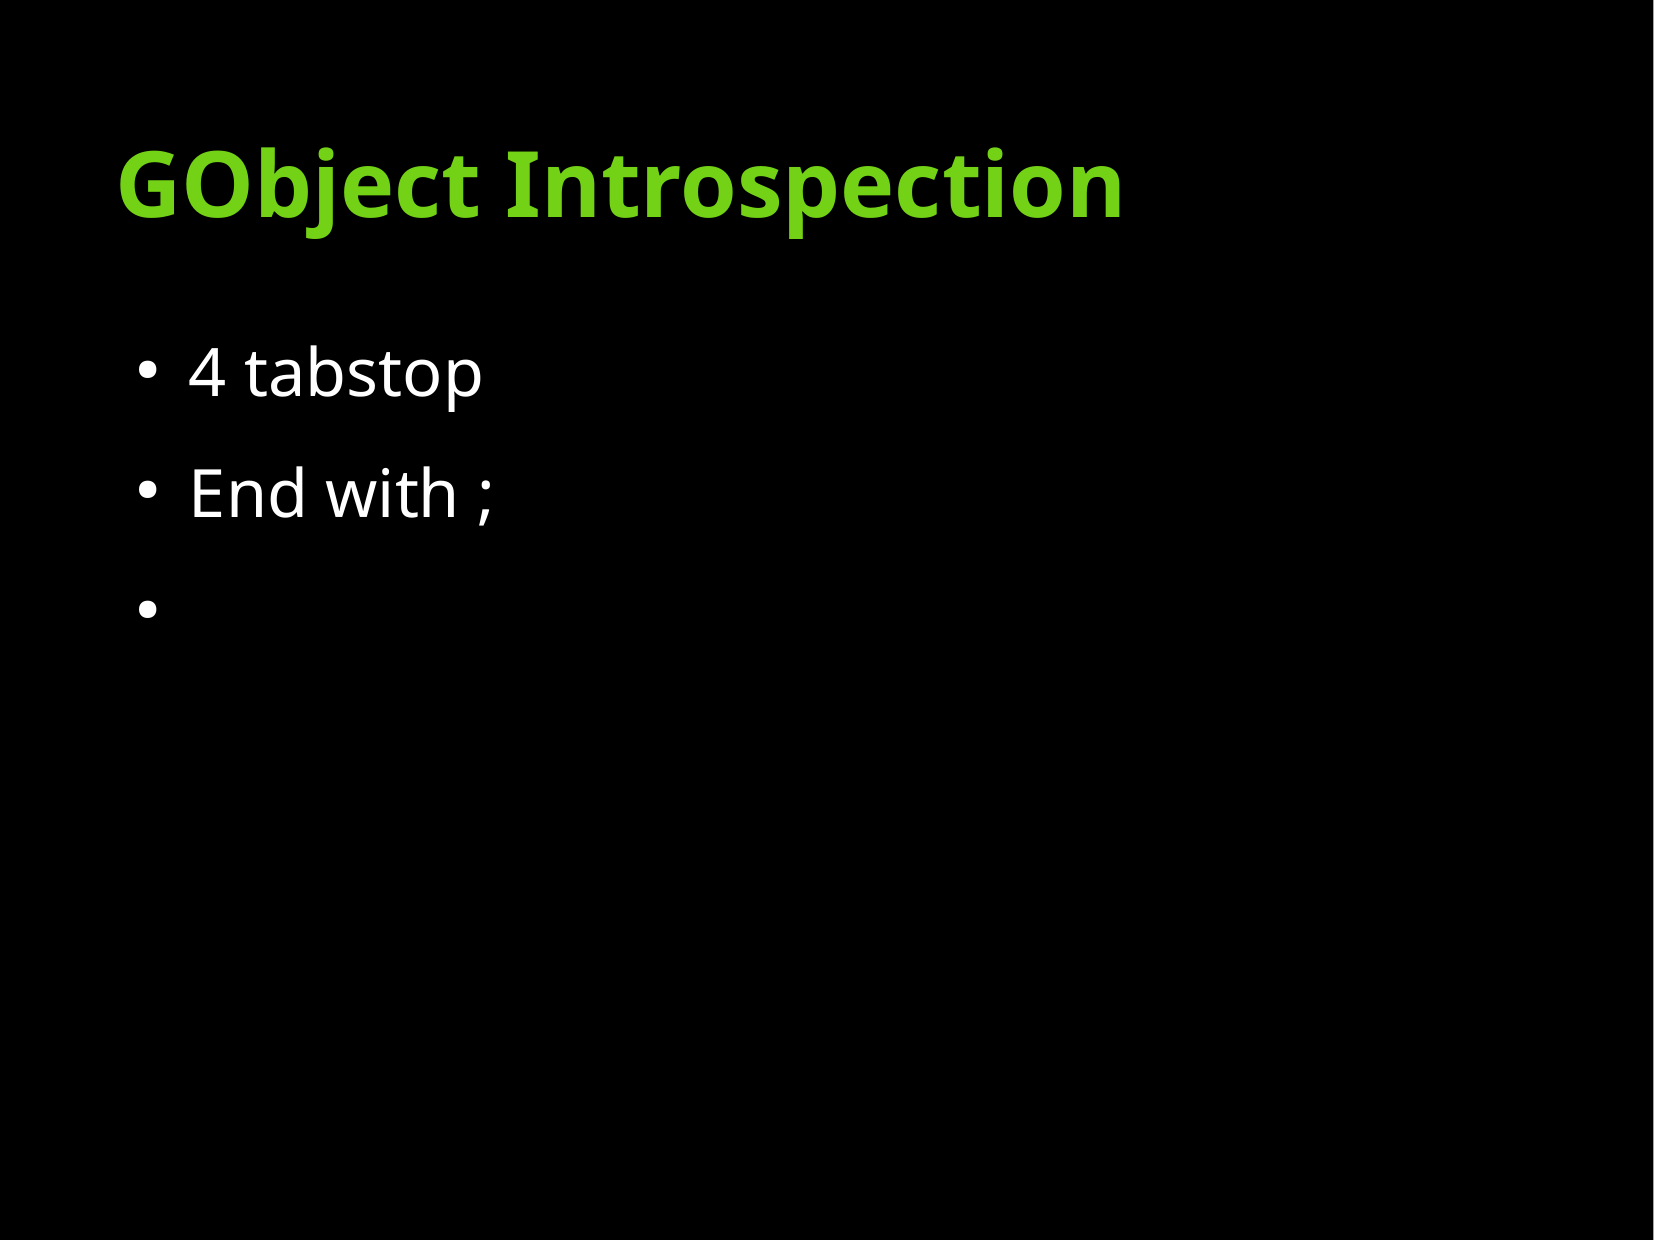

# GObject Introspection
4 tabstop
End with ;